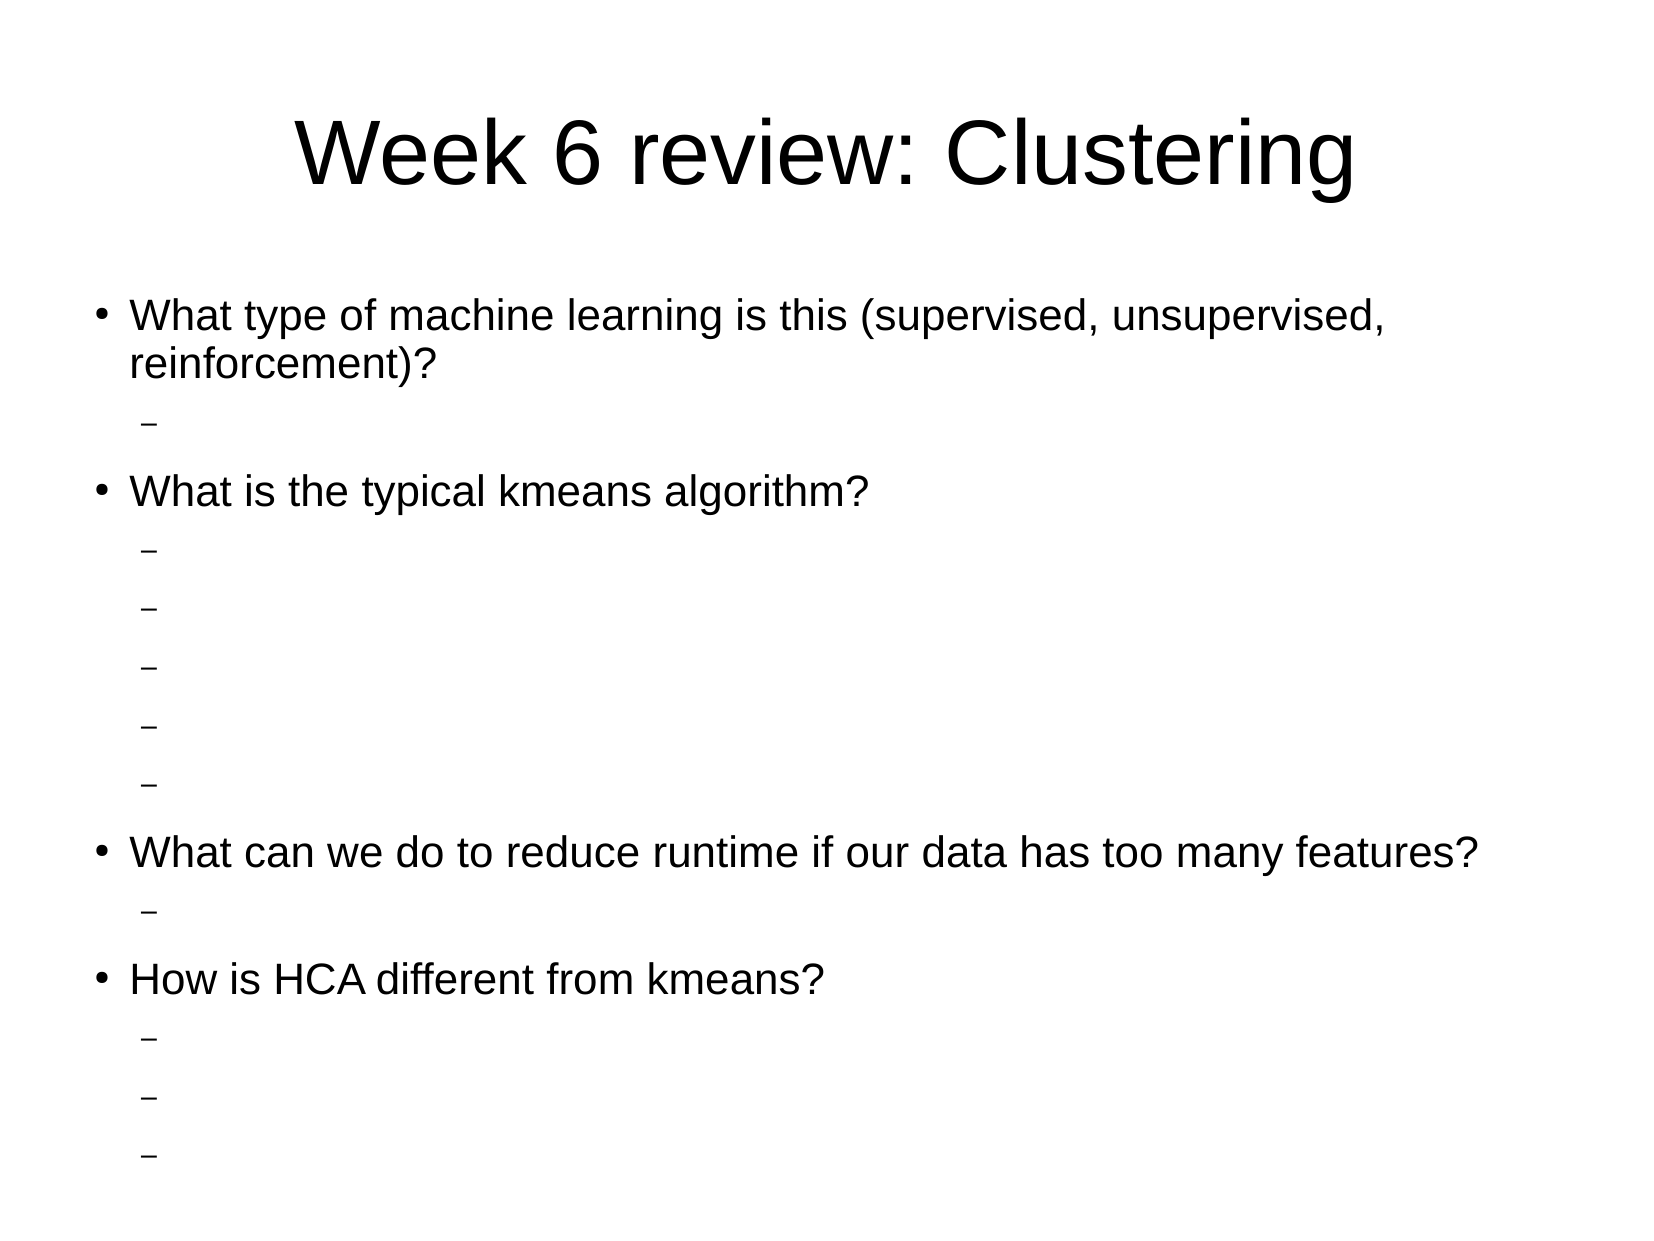

# Week 6 review: Clustering
What type of machine learning is this (supervised, unsupervised, reinforcement)?
What is the typical kmeans algorithm?
What can we do to reduce runtime if our data has too many features?
How is HCA different from kmeans?